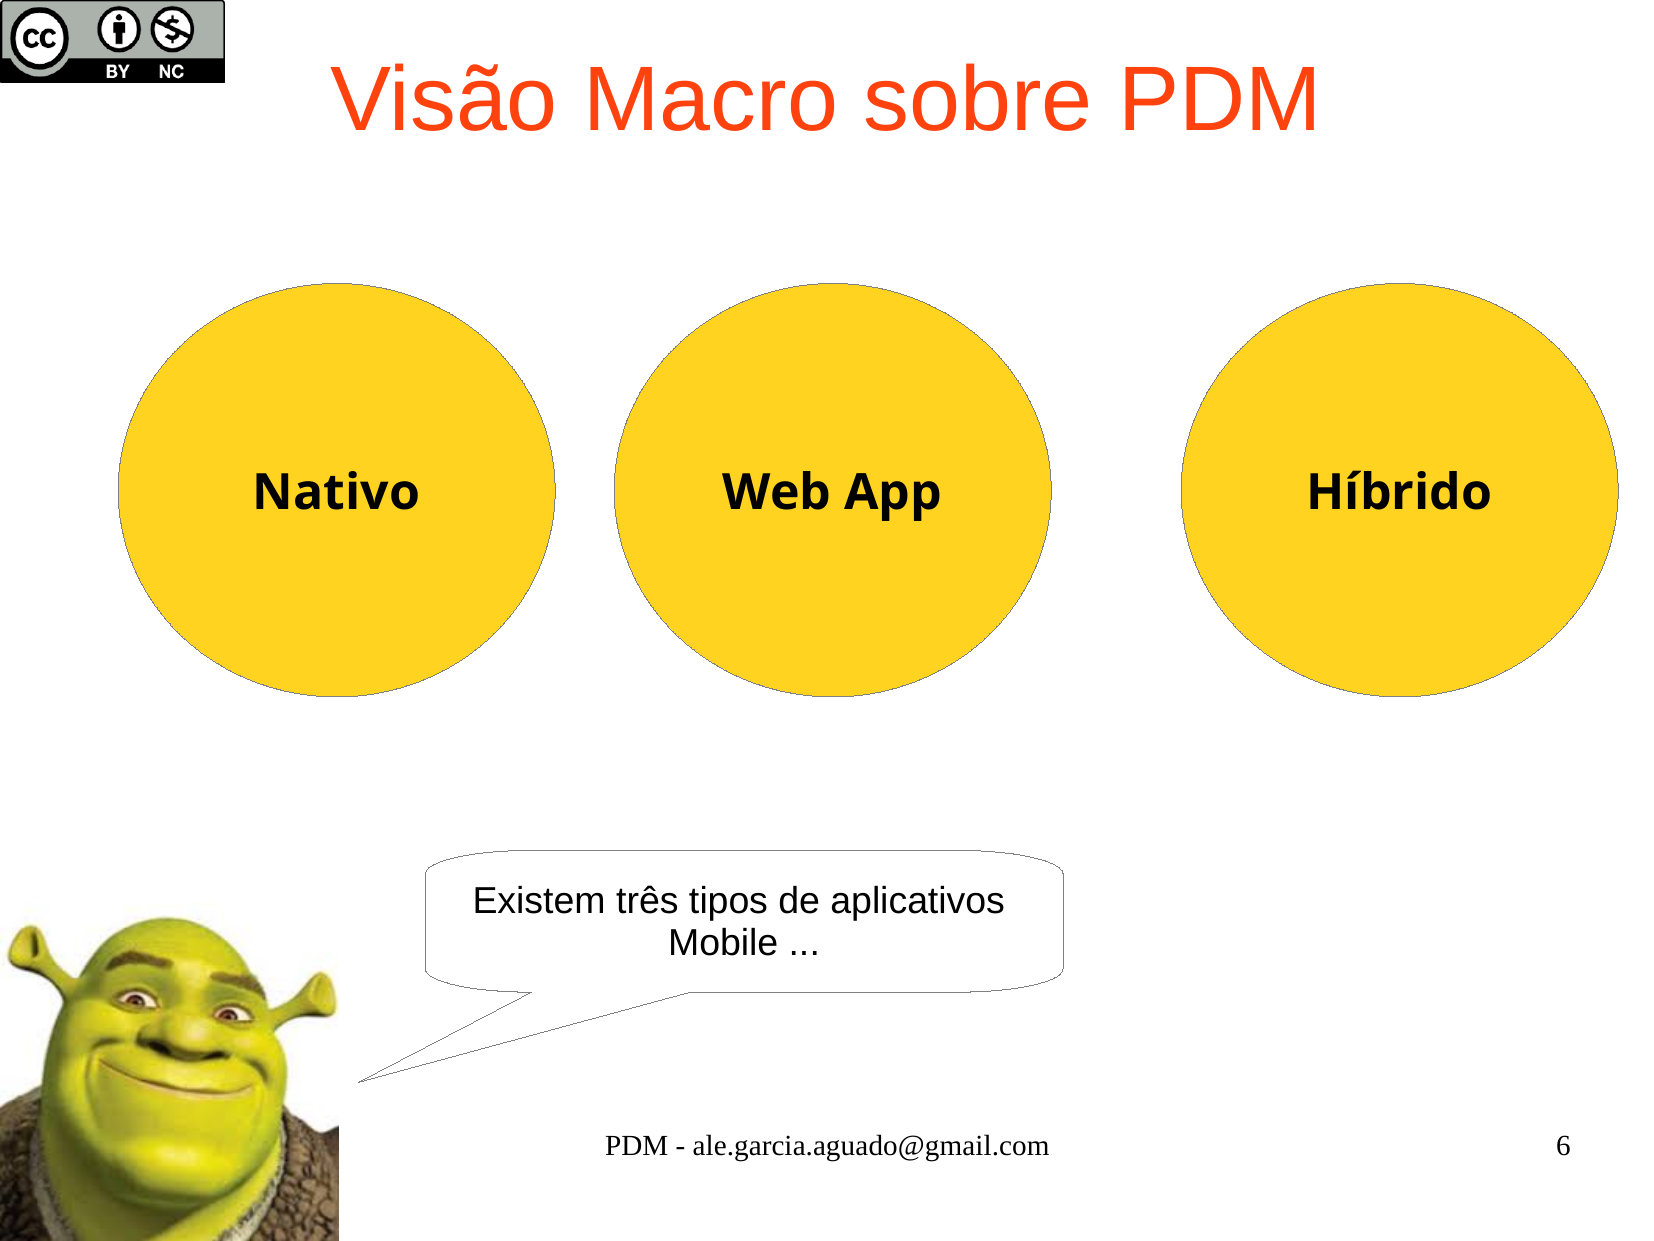

# Visão Macro sobre PDM
Nativo
Web App
Híbrido
Existem três tipos de aplicativos
Mobile ...
PDM - ale.garcia.aguado@gmail.com
6